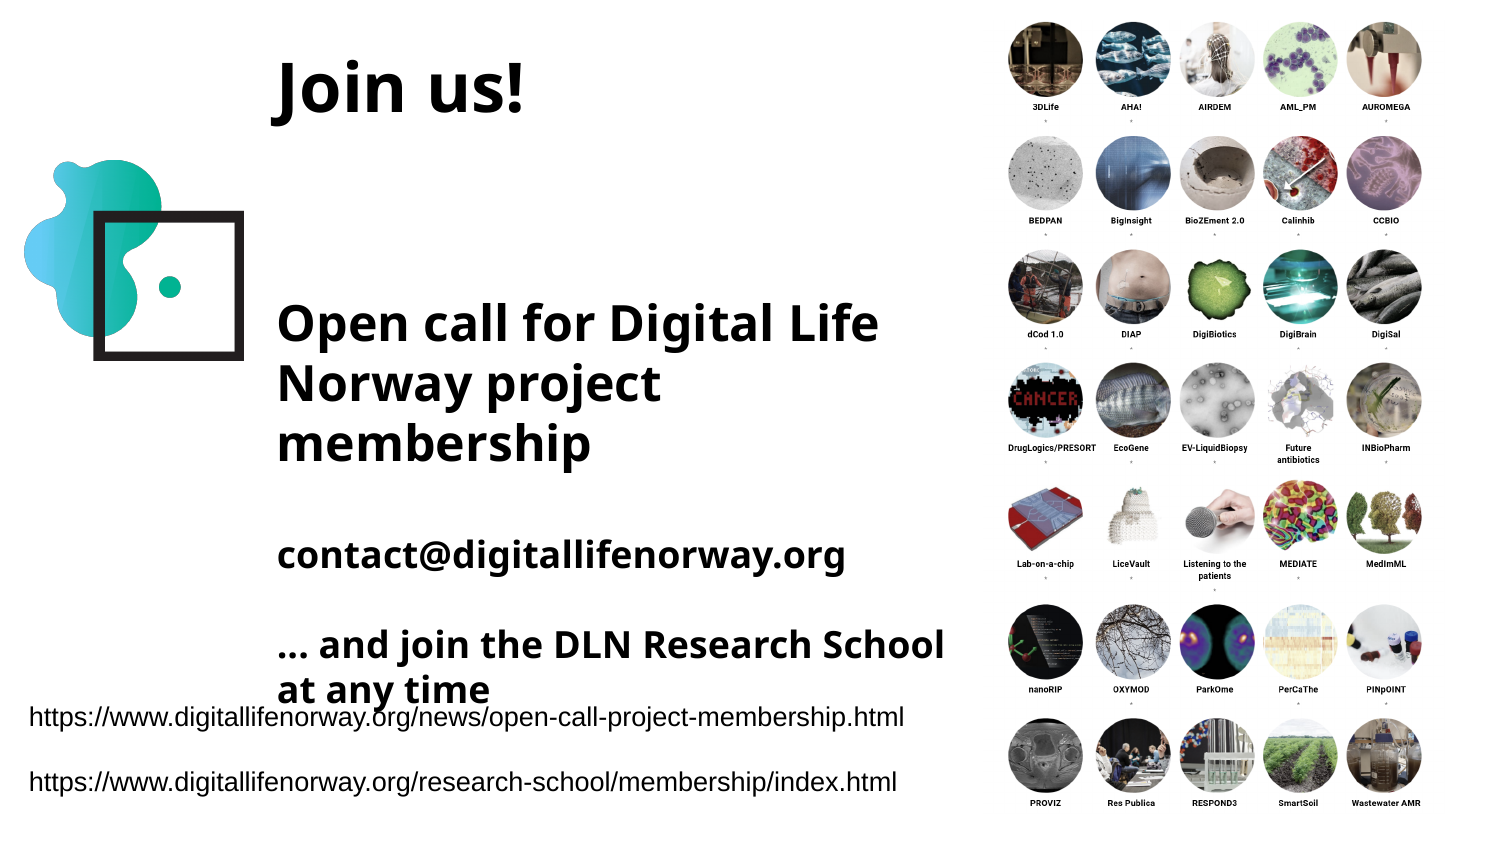

Join us!
Open call for Digital Life Norway project membership
contact@digitallifenorway.org
... and join the DLN Research School at any time
https://www.digitallifenorway.org/news/open-call-project-membership.html
https://www.digitallifenorway.org/research-school/membership/index.html